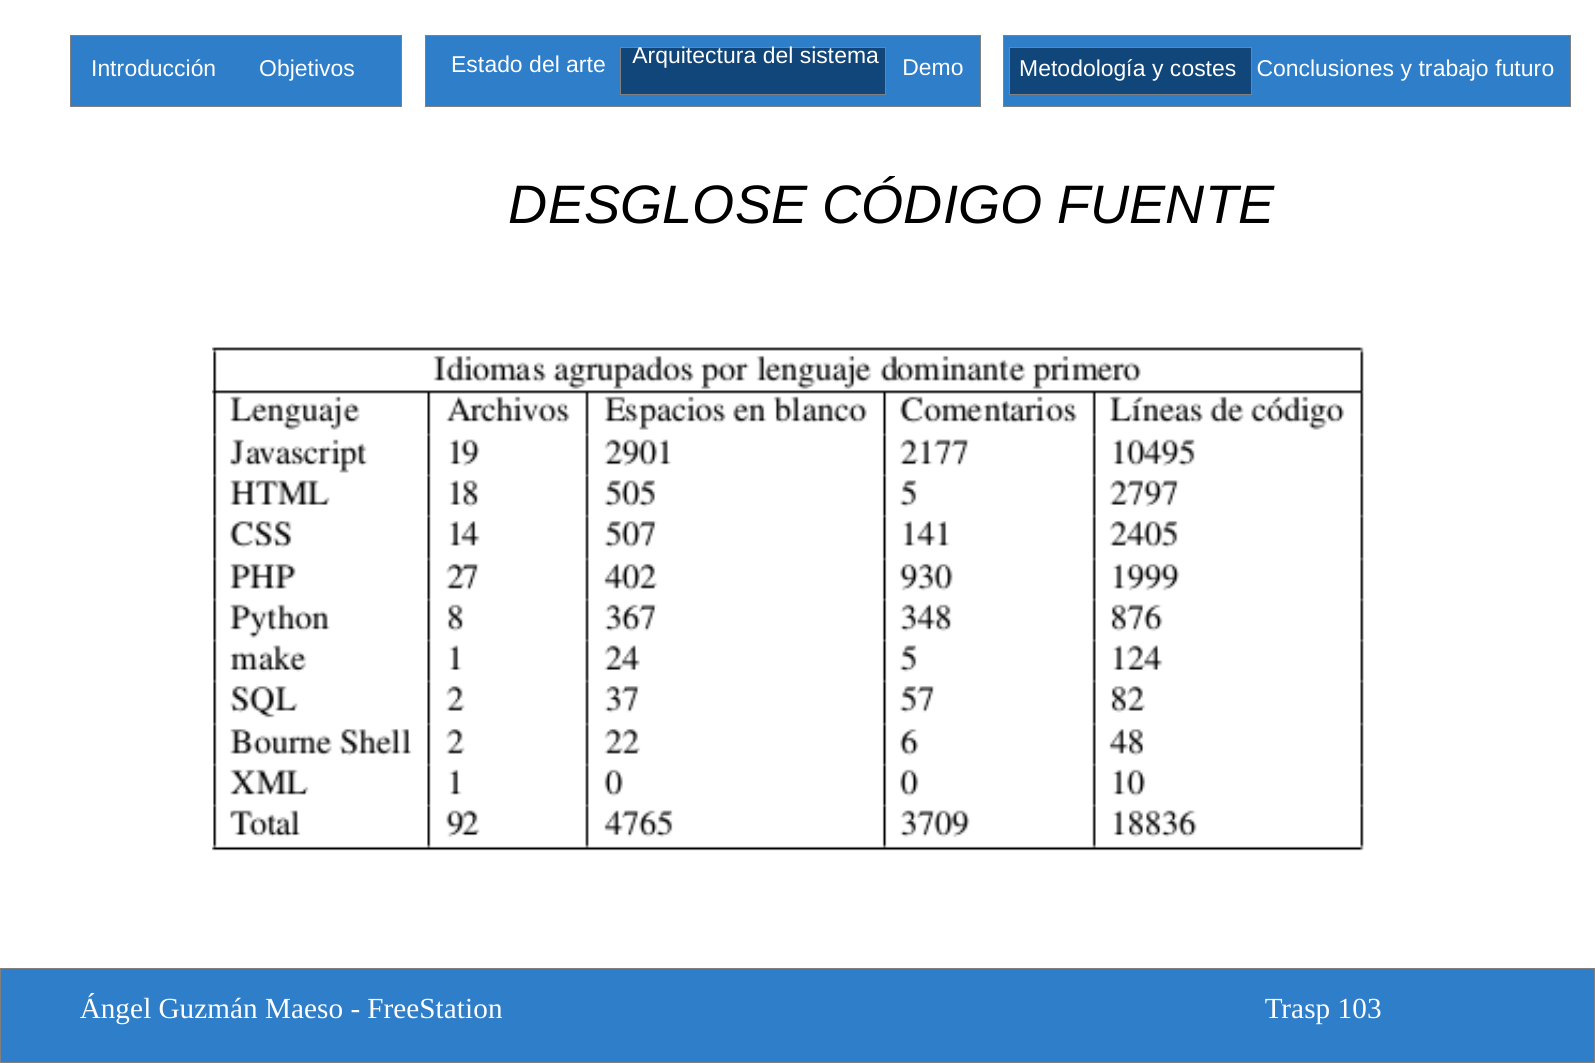

Arquitectura del sistema
Metodología y costes
Metodología y costes
Conclusiones y trabajo futuro
Conclusiones y trabajo futuro
Introducción
# Objetivos
Estado del arte
Estado del arte
Arquitectura del sistema
Demo
Demo
DESGLOSE CÓDIGO FUENTE
103